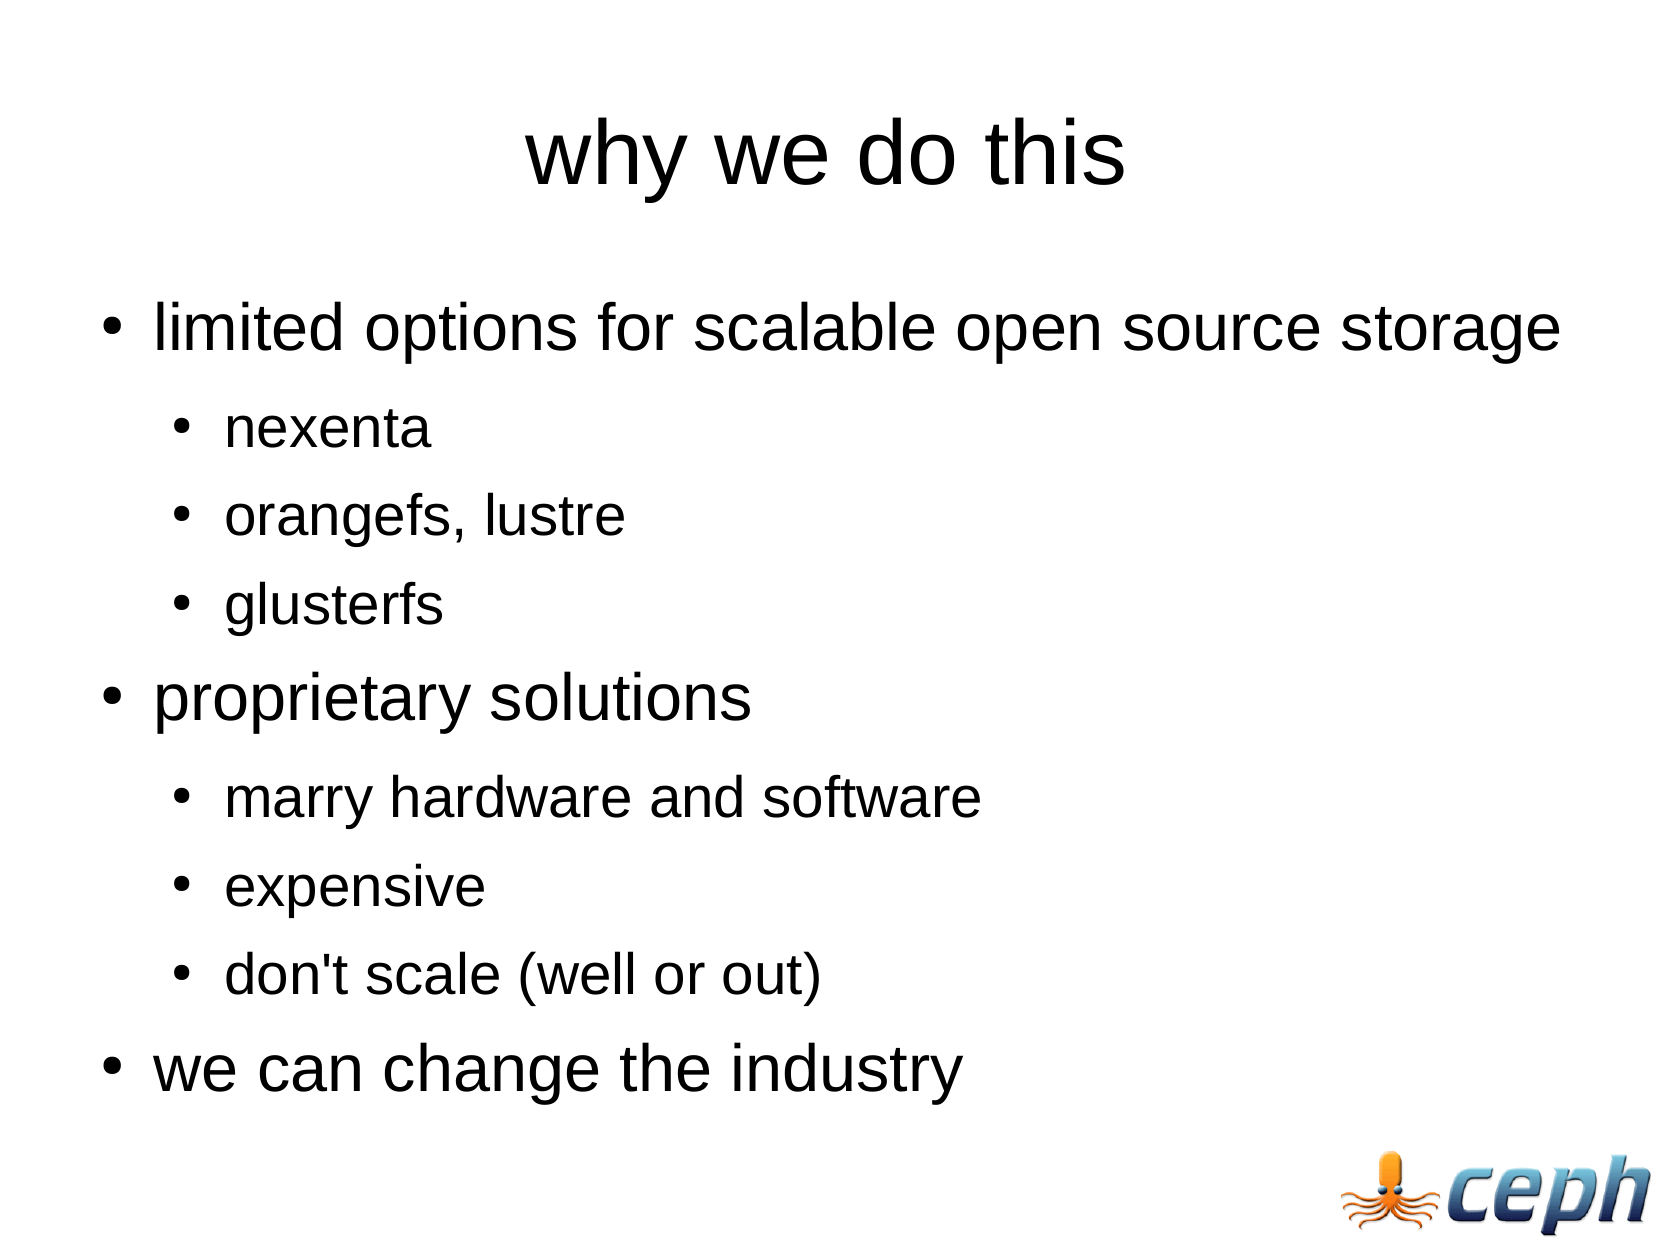

# why we do this
limited options for scalable open source storage
nexenta
orangefs, lustre
glusterfs
proprietary solutions
marry hardware and software
expensive
don't scale (well or out)
we can change the industry